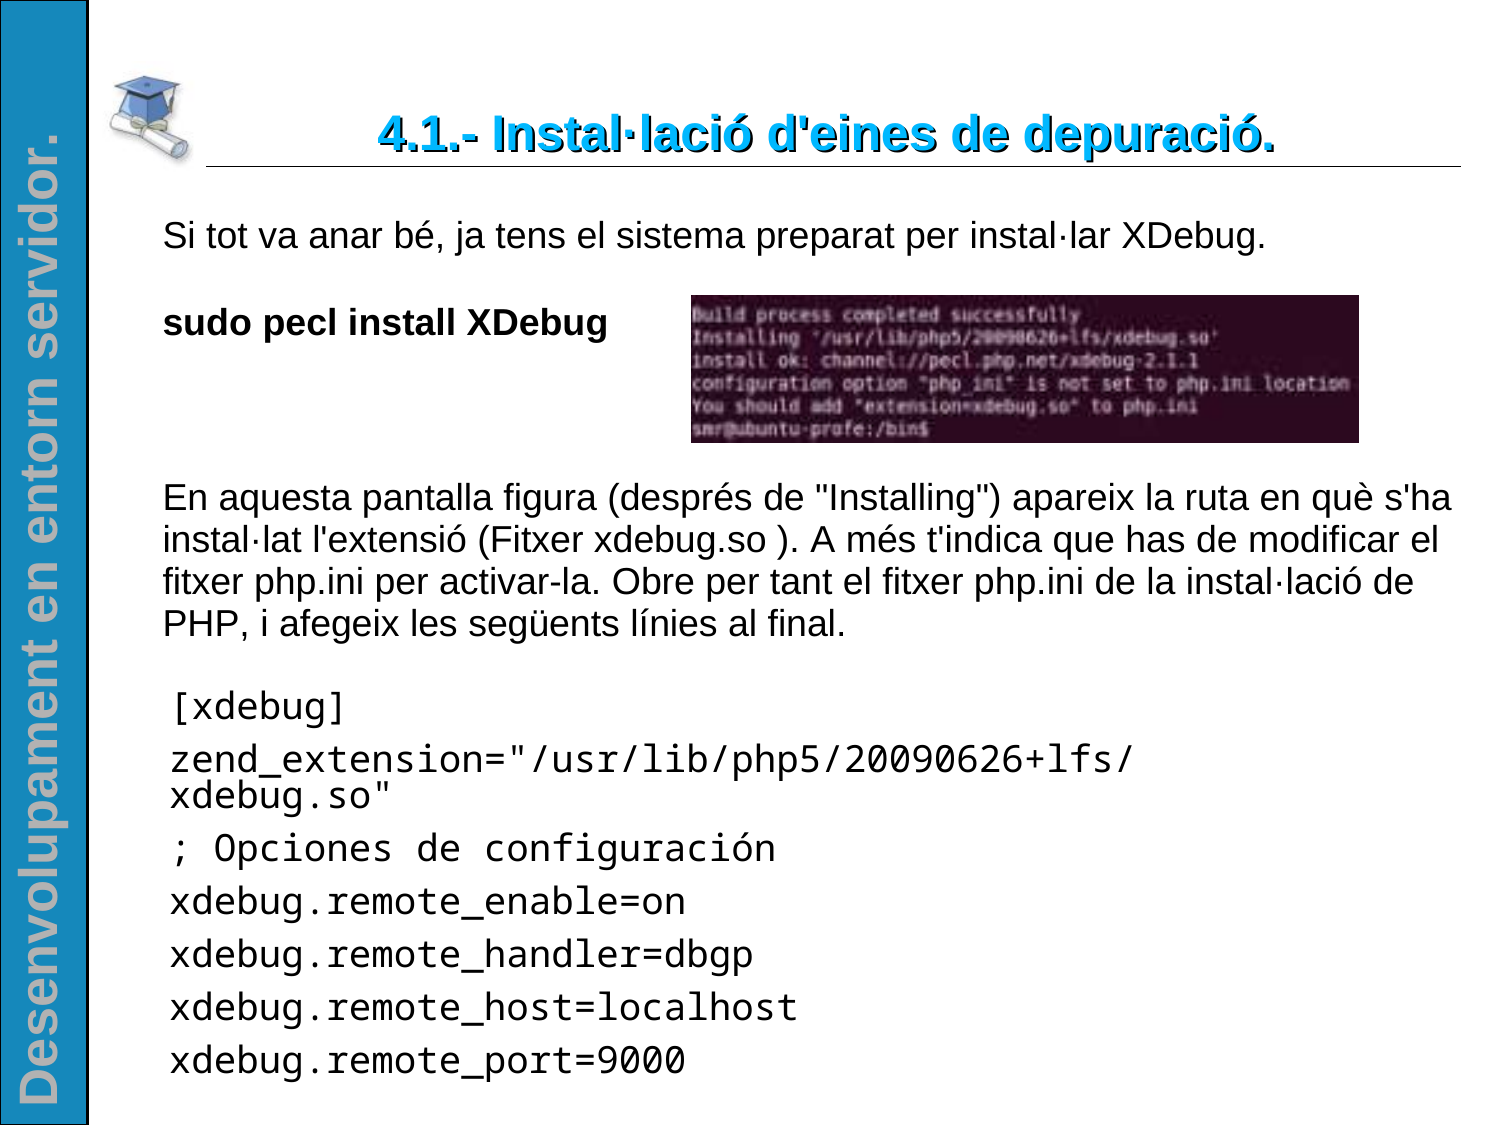

# 4.1.- Instal·lació d'eines de depuració.
Si tot va anar bé, ja tens el sistema preparat per instal·lar XDebug.
sudo pecl install XDebug
En aquesta pantalla figura (després de "Installing") apareix la ruta en què s'ha instal·lat l'extensió (Fitxer xdebug.so ). A més t'indica que has de modificar el fitxer php.ini per activar-la. Obre per tant el fitxer php.ini de la instal·lació de PHP, i afegeix les següents línies al final.
[xdebug]
zend_extension="/usr/lib/php5/20090626+lfs/xdebug.so"
; Opciones de configuración
xdebug.remote_enable=on
xdebug.remote_handler=dbgp
xdebug.remote_host=localhost
xdebug.remote_port=9000